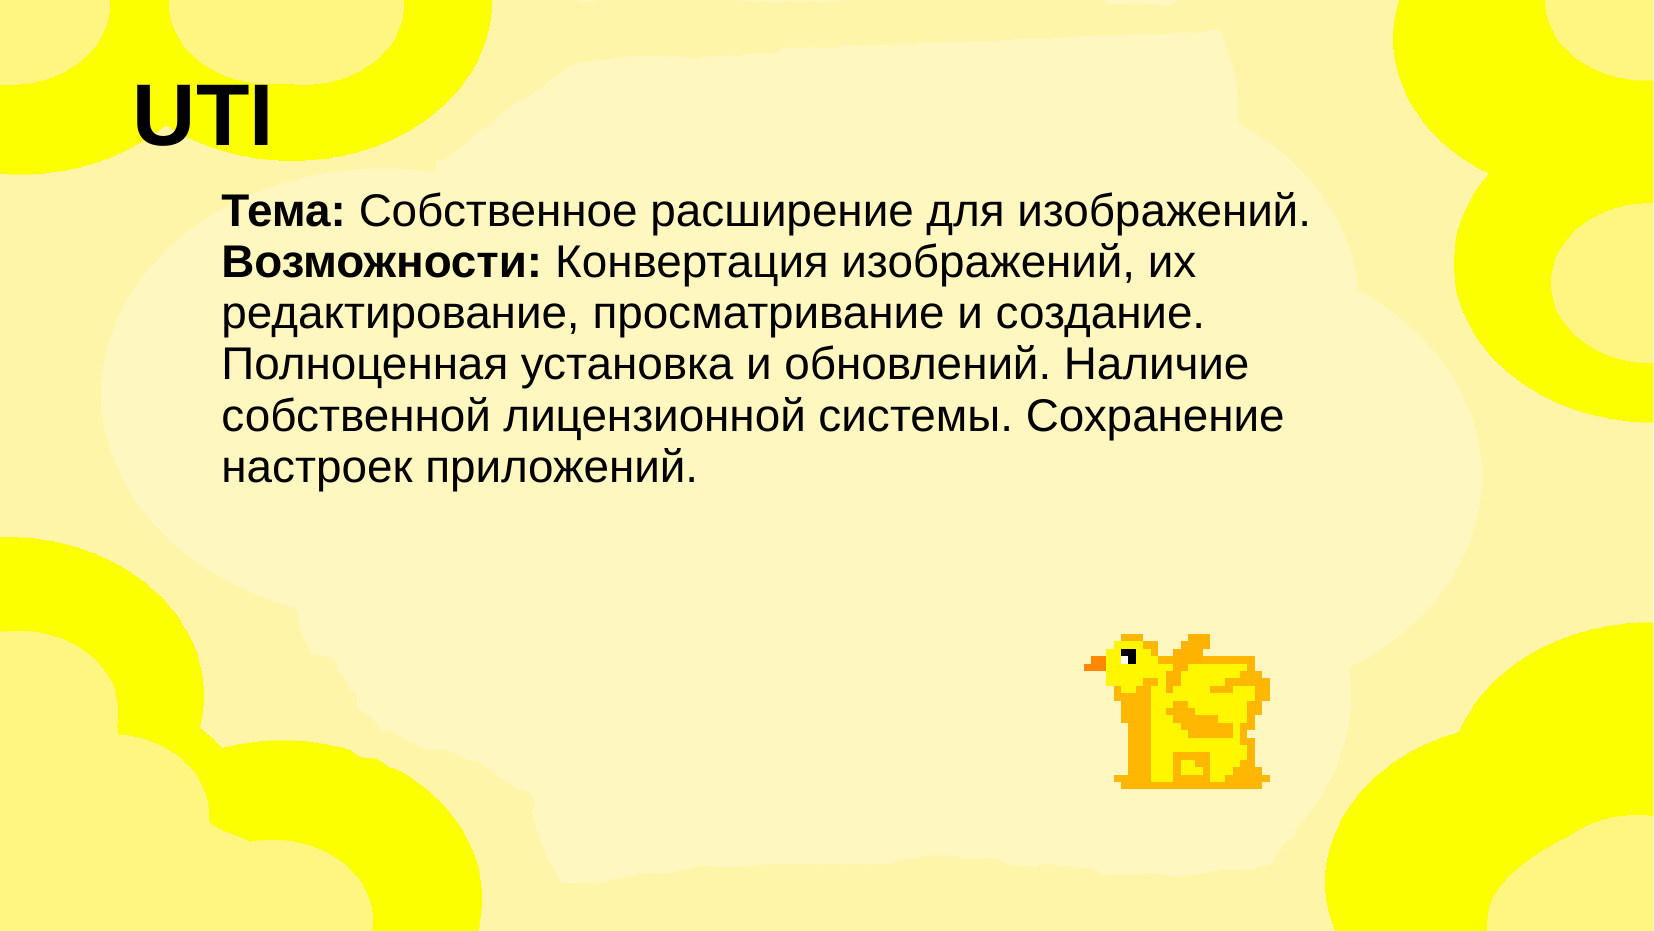

UTI
Тема: Собственное расширение для изображений.
Возможности: Конвертация изображений, их редактирование, просматривание и создание. Полноценная установка и обновлений. Наличие собственной лицензионной системы. Сохранение настроек приложений.